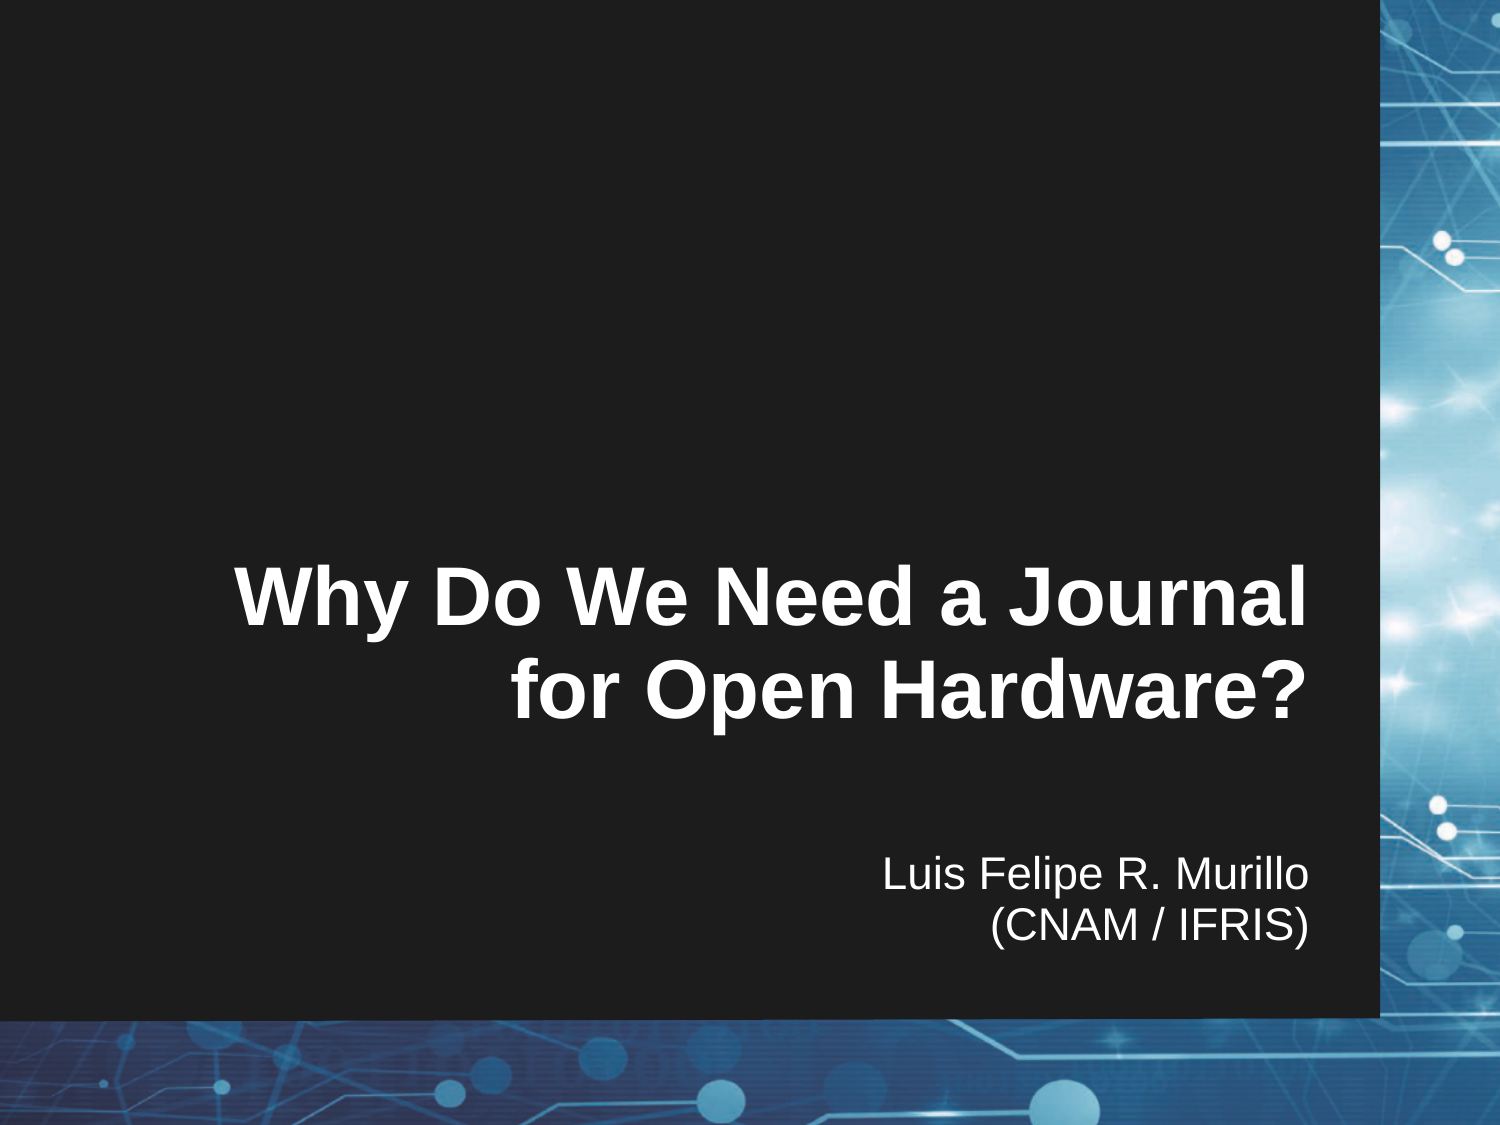

Why Do We Need a Journal
for Open Hardware?
Luis Felipe R. Murillo
(CNAM / IFRIS)